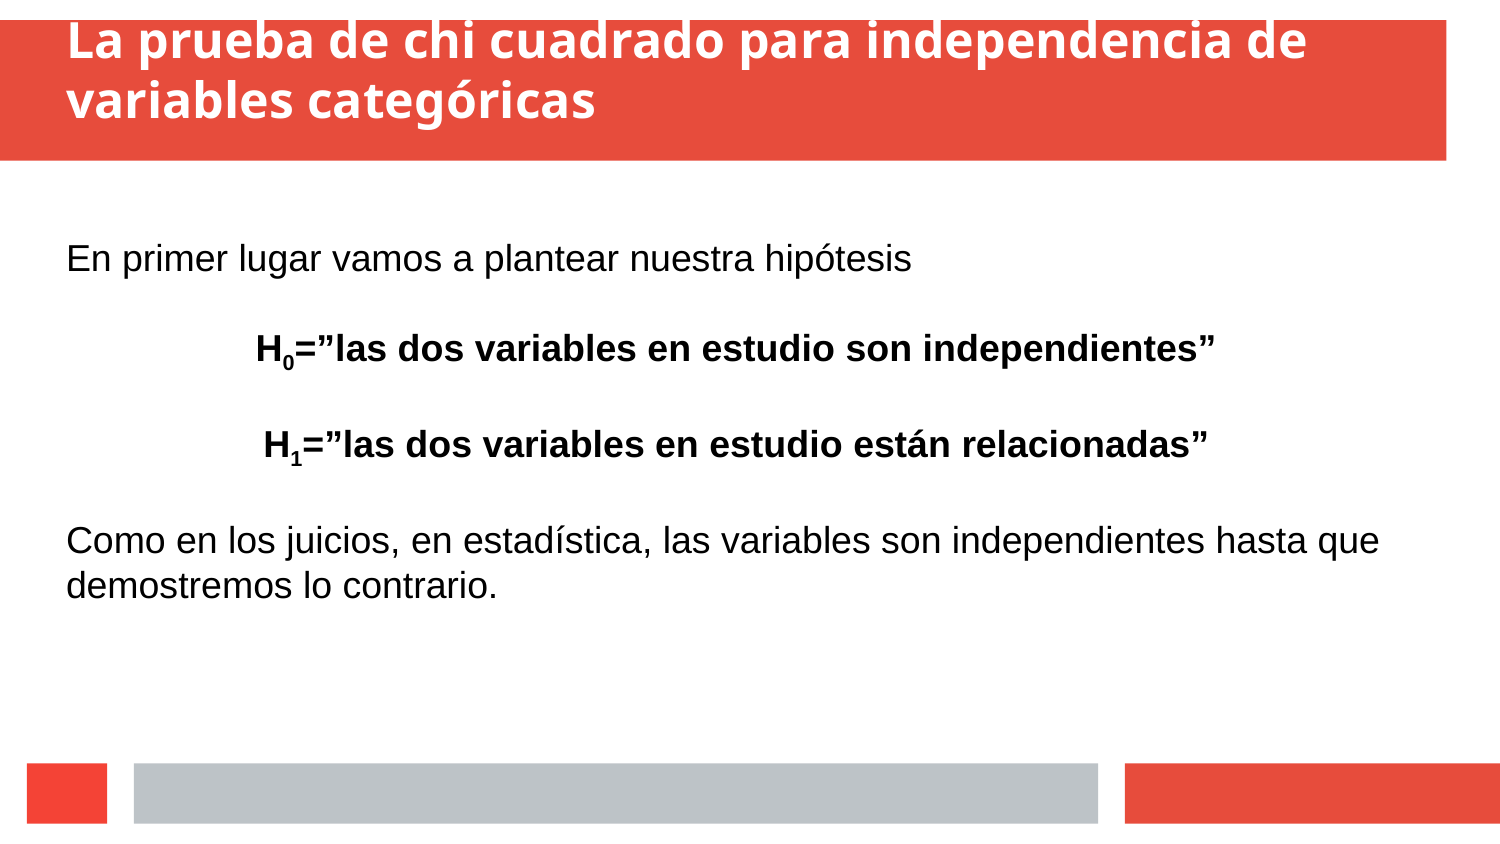

# La prueba de chi cuadrado para independencia de variables categóricas
En primer lugar vamos a plantear nuestra hipótesis
H0=”las dos variables en estudio son independientes”
H1=”las dos variables en estudio están relacionadas”
Como en los juicios, en estadística, las variables son independientes hasta que demostremos lo contrario.